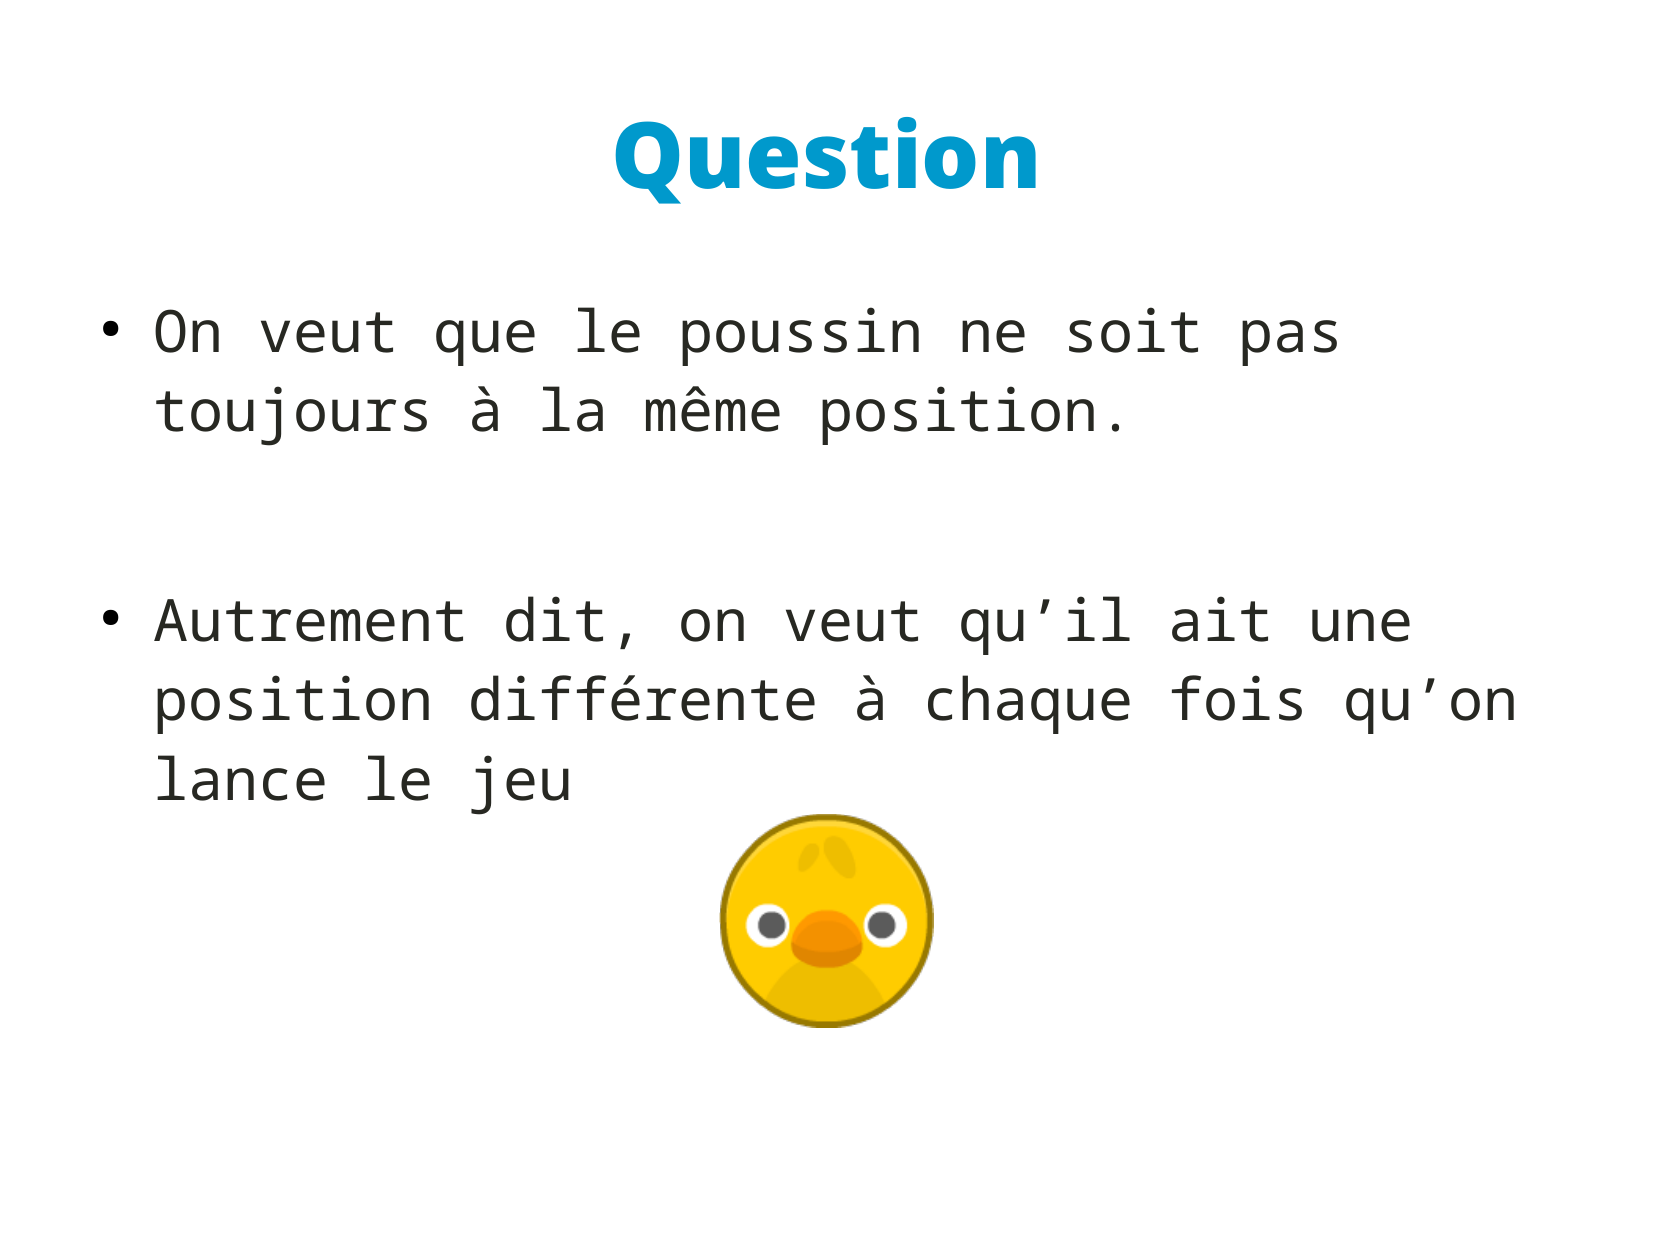

# Question
On veut que le poussin ne soit pas toujours à la même position.
Autrement dit, on veut qu’il ait une position différente à chaque fois qu’on lance le jeu